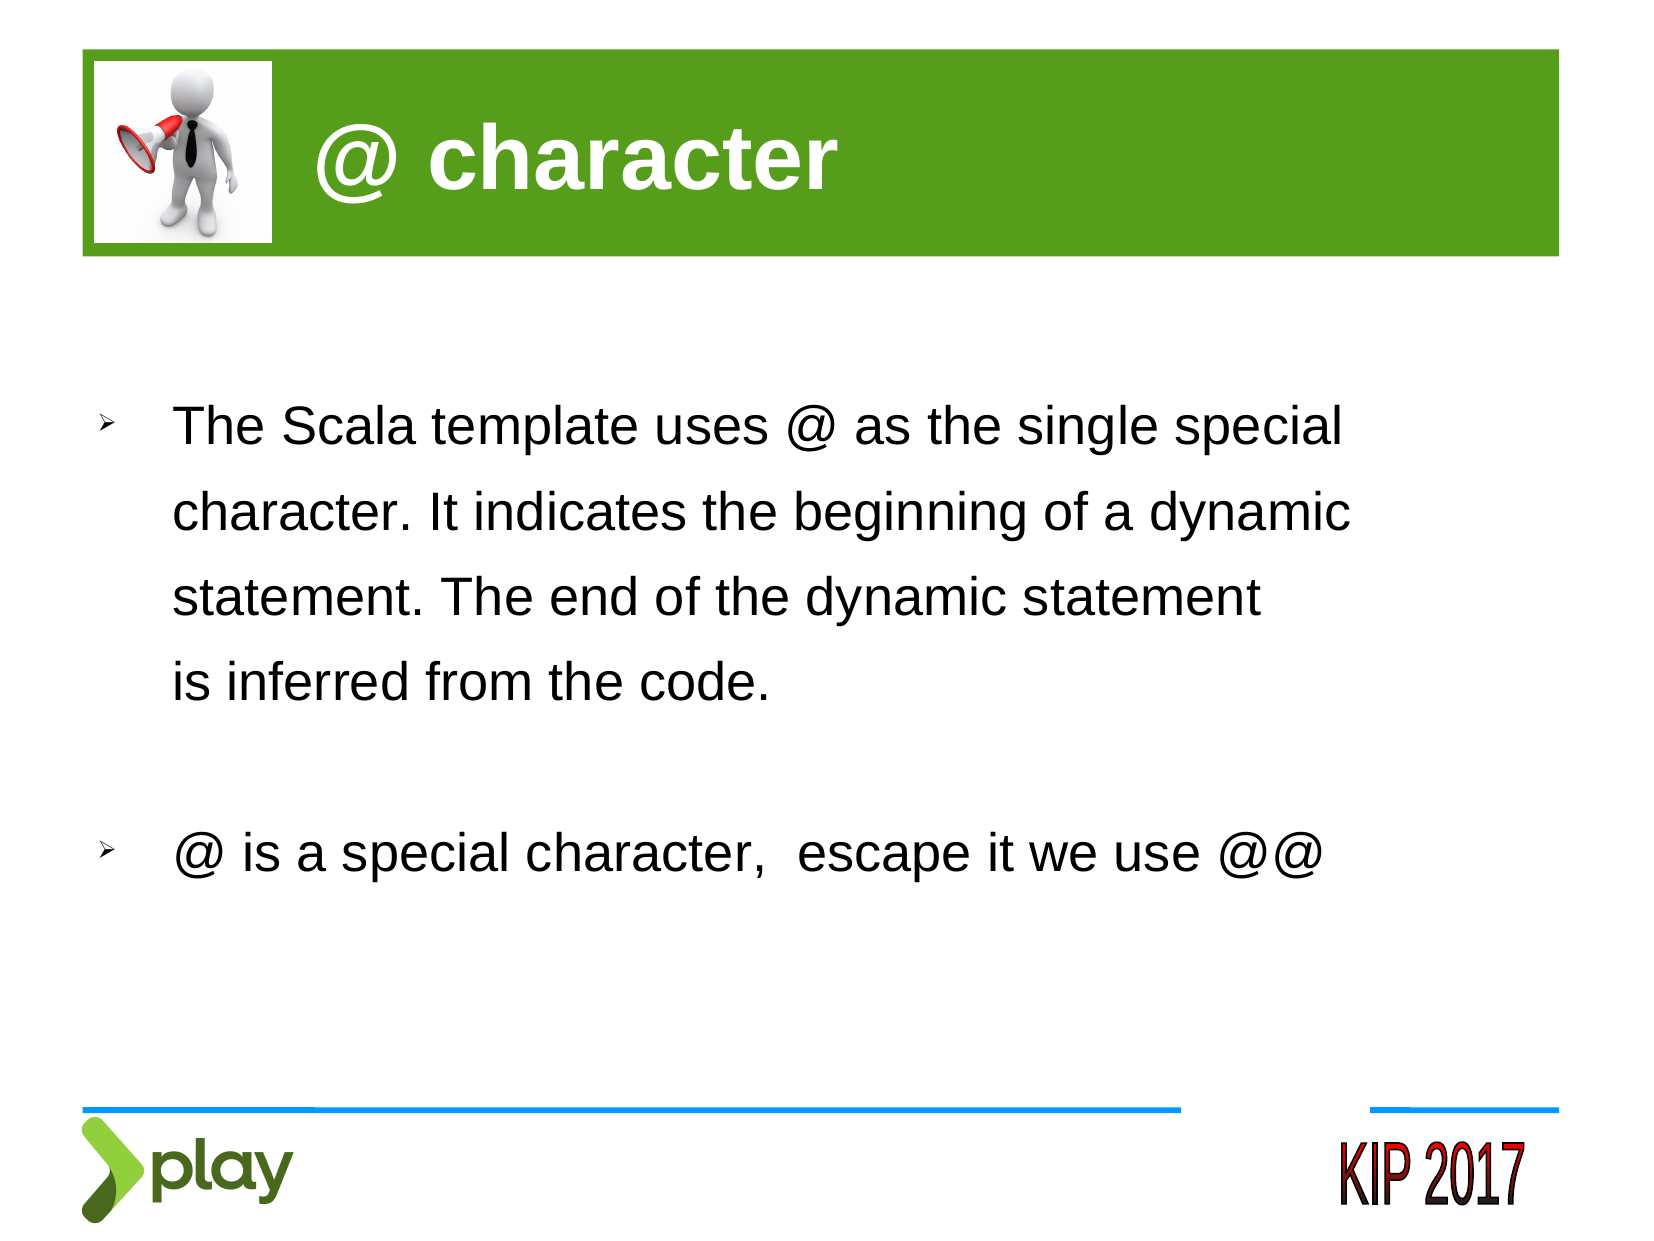

# @ character
The Scala template uses @ as the single special
character. It indicates the beginning of a dynamic
statement. The end of the dynamic statement
is inferred from the code.
@ is a special character, escape it we use @@